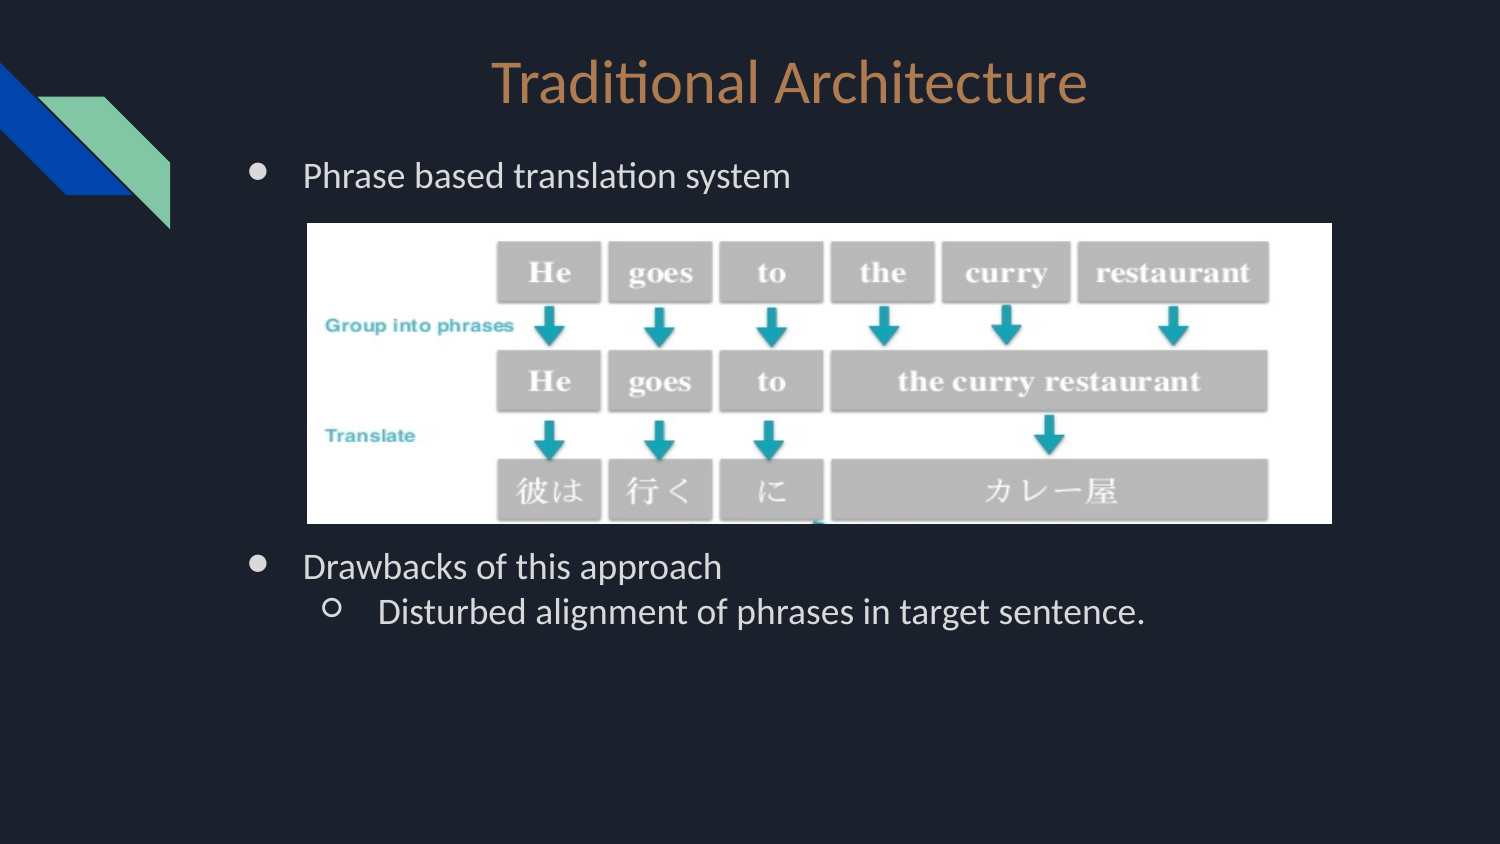

# Traditional Architecture
Phrase based translation system
Drawbacks of this approach
Disturbed alignment of phrases in target sentence.